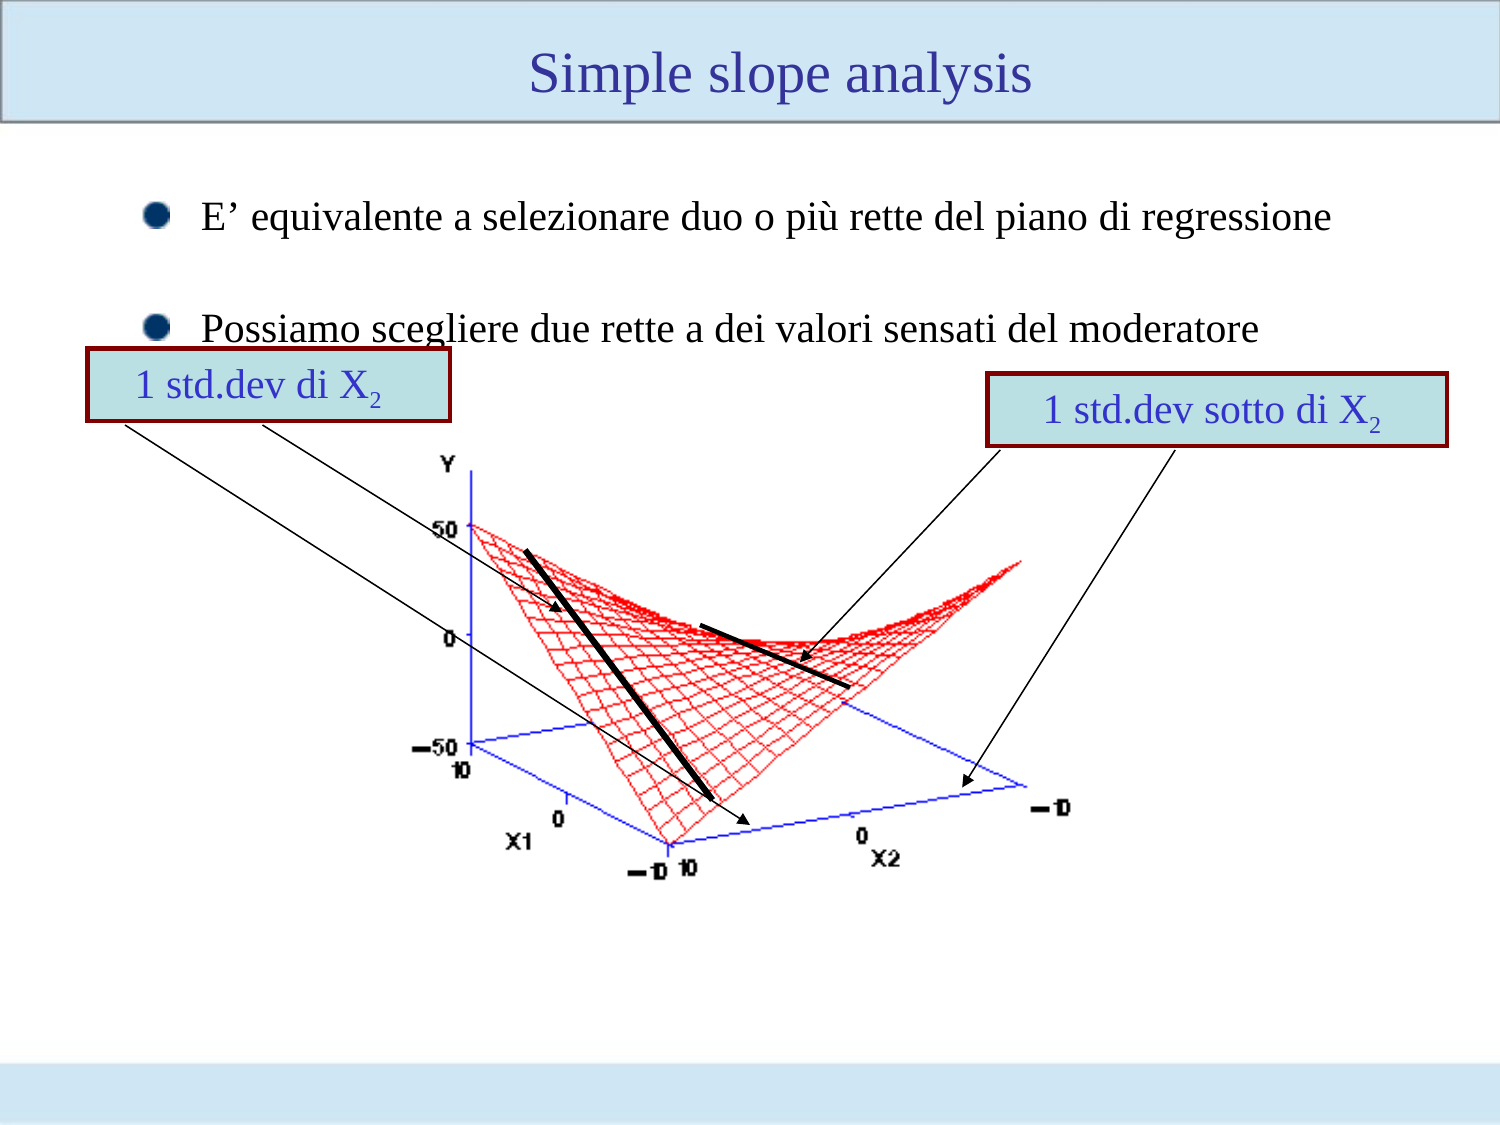

# Simple slope analysis
E’ equivalente a selezionare duo o più rette del piano di regressione
Possiamo scegliere due rette a dei valori sensati del moderatore
1 std.dev di X2
1 std.dev sotto di X2